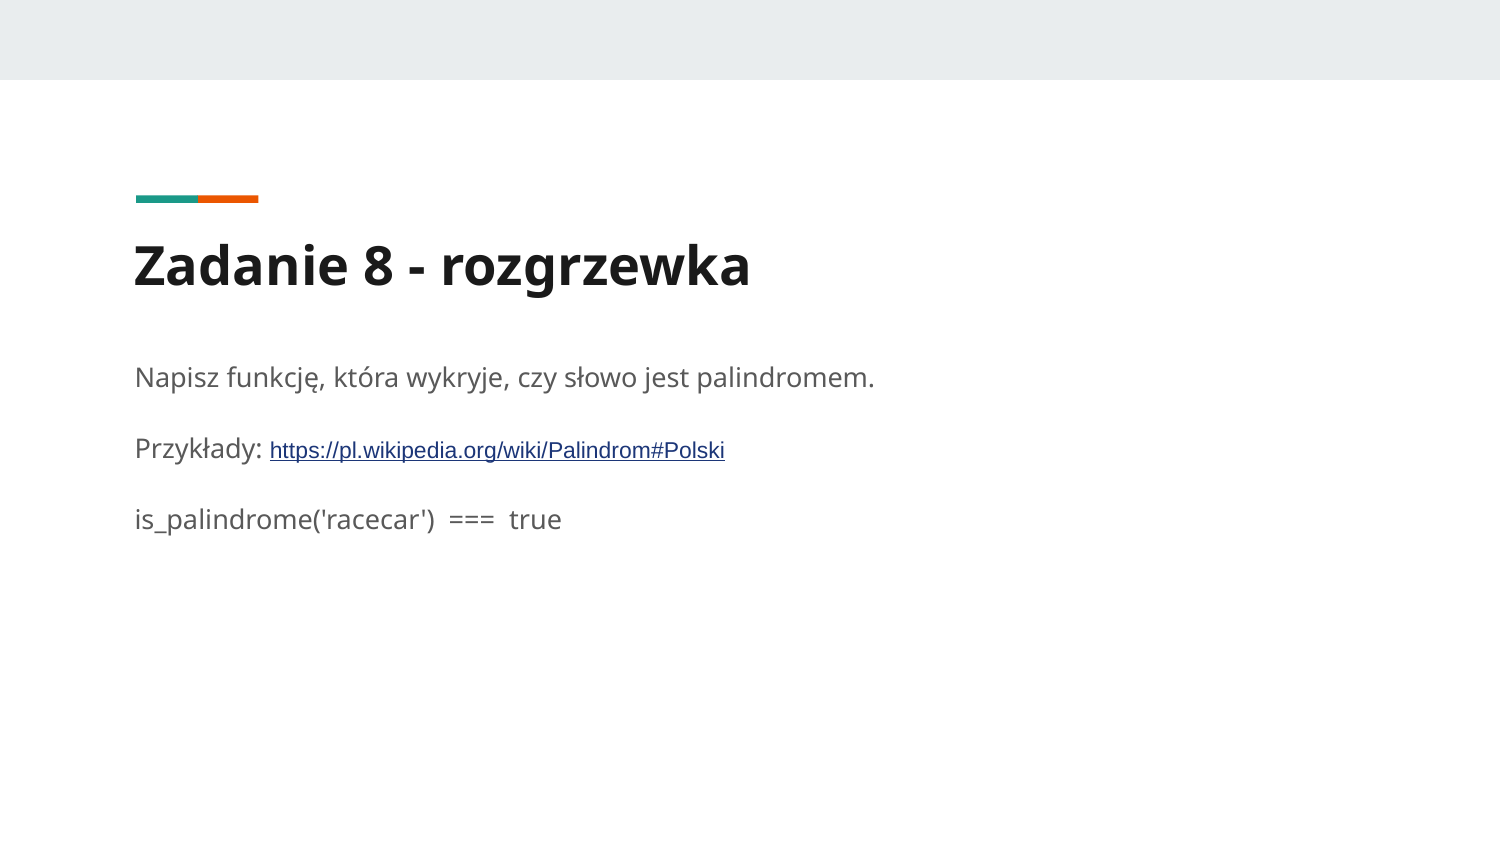

# Zadanie 8 - rozgrzewka
Napisz funkcję, która wykryje, czy słowo jest palindromem.
Przykłady: https://pl.wikipedia.org/wiki/Palindrom#Polski
is_palindrome('racecar') === true